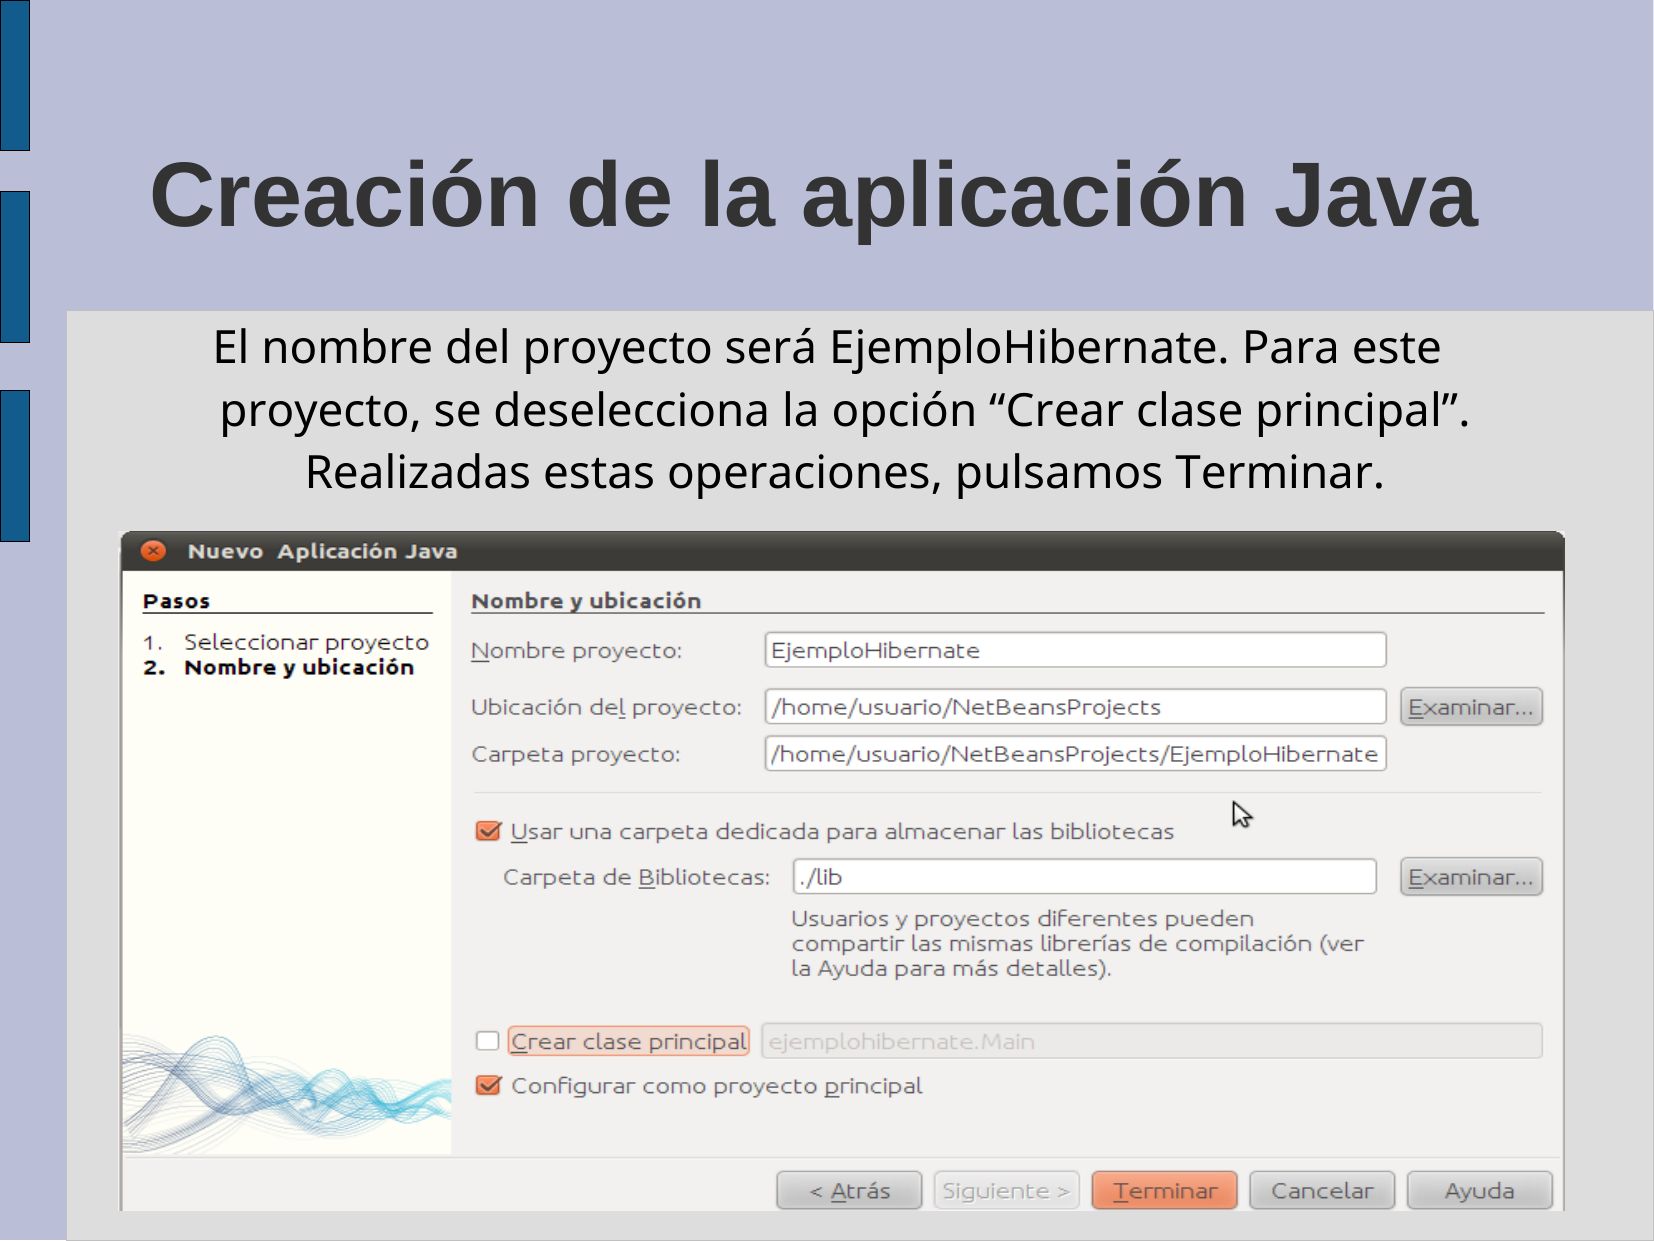

# Creación de la aplicación Java
El nombre del proyecto será EjemploHibernate. Para este proyecto, se deselecciona la opción “Crear clase principal”. Realizadas estas operaciones, pulsamos Terminar.